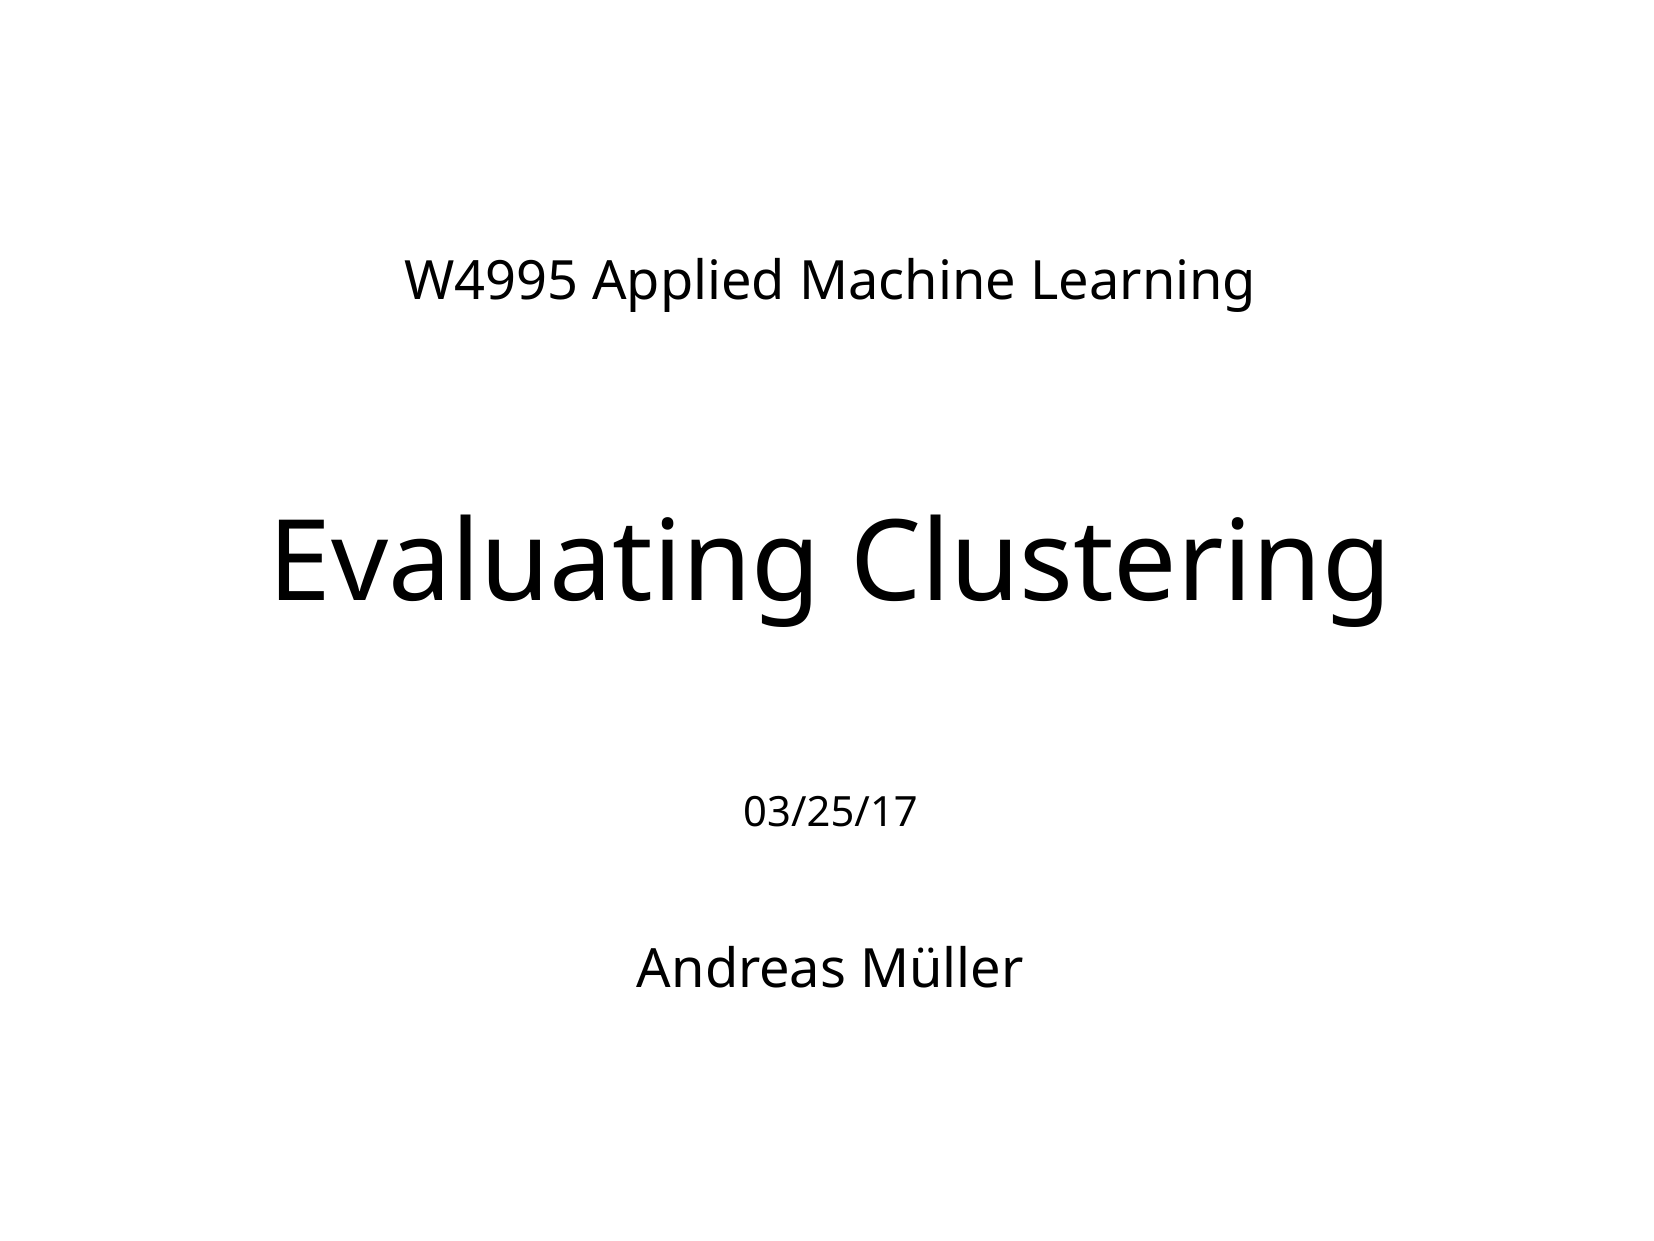

W4995 Applied Machine Learning
Evaluating Clustering
03/25/17
Andreas Müller